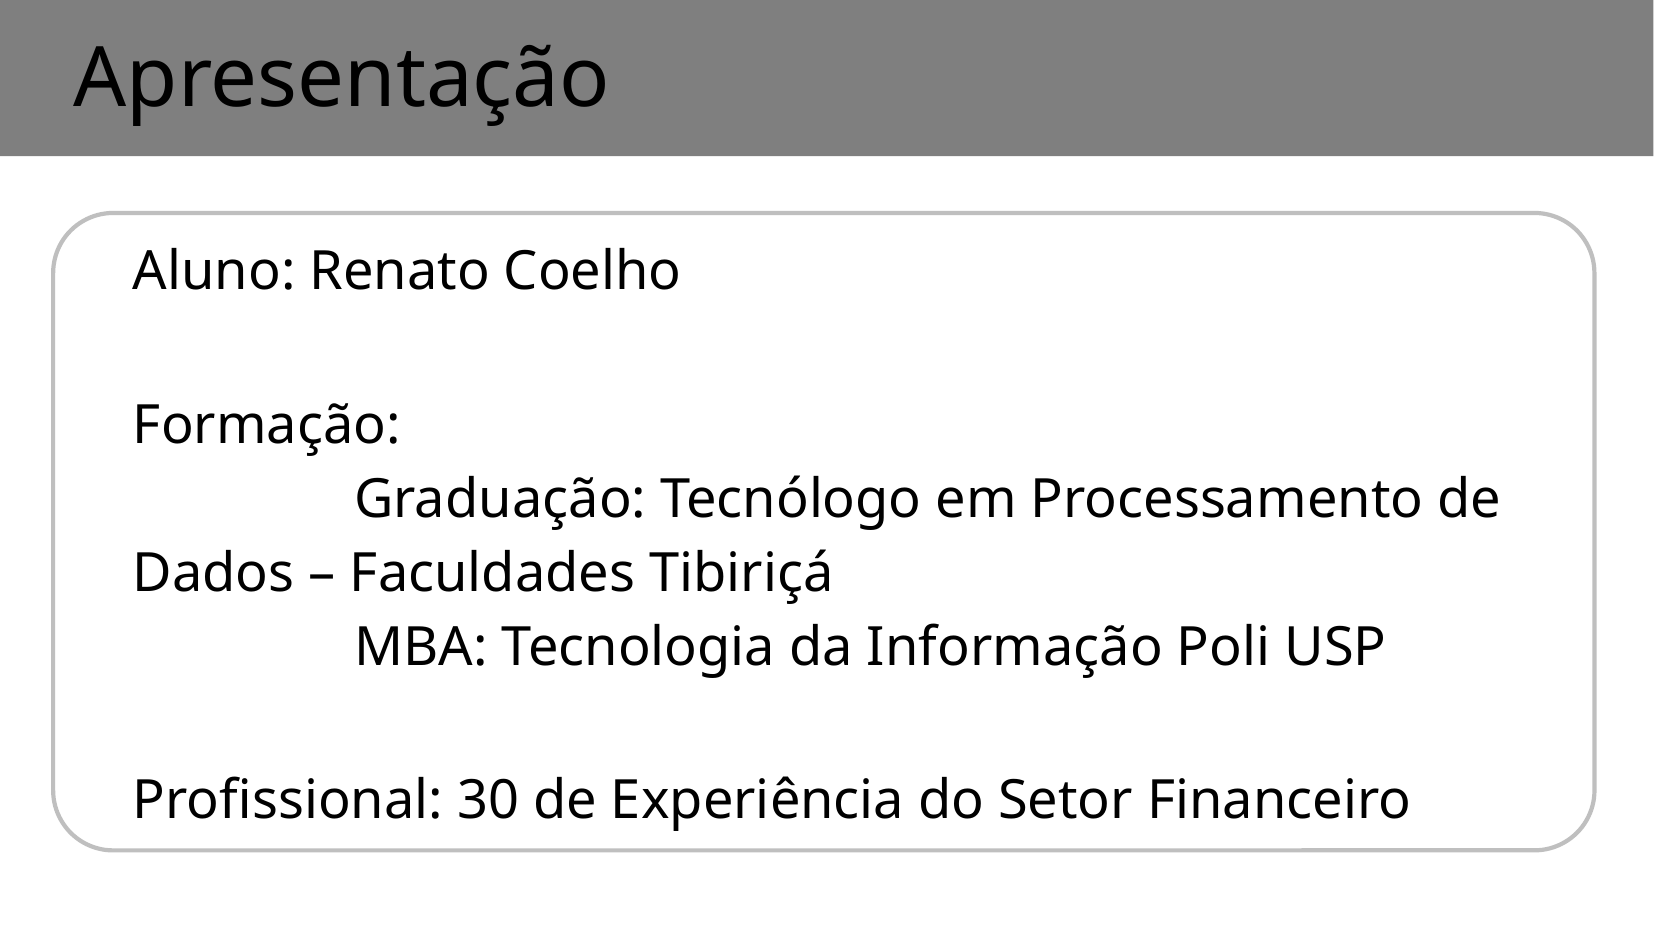

Apresentação
Aluno: Renato Coelho
Formação:
			Graduação: Tecnólogo em Processamento de Dados – Faculdades Tibiriçá
			MBA: Tecnologia da Informação Poli USP
Profissional: 30 de Experiência do Setor Financeiro